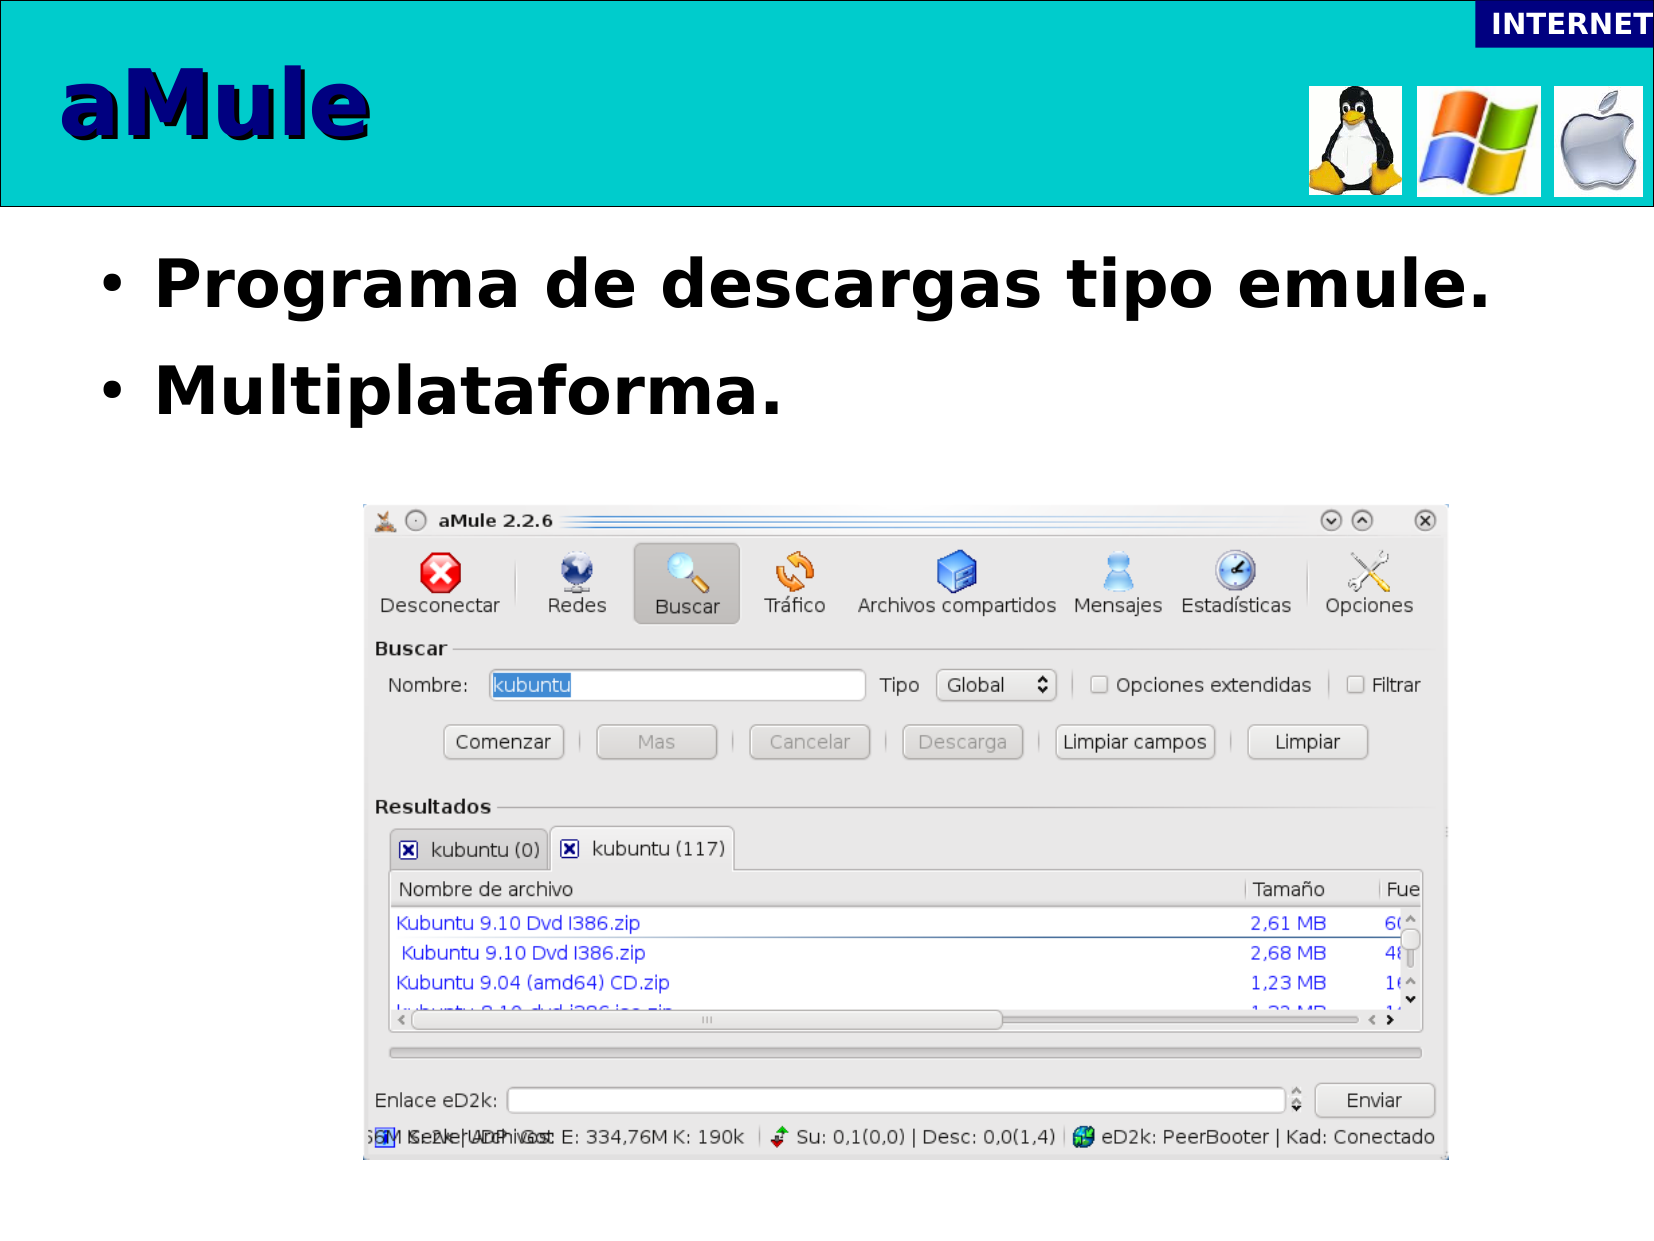

INTERNET
# aMule
Programa de descargas tipo emule.
Multiplataforma.